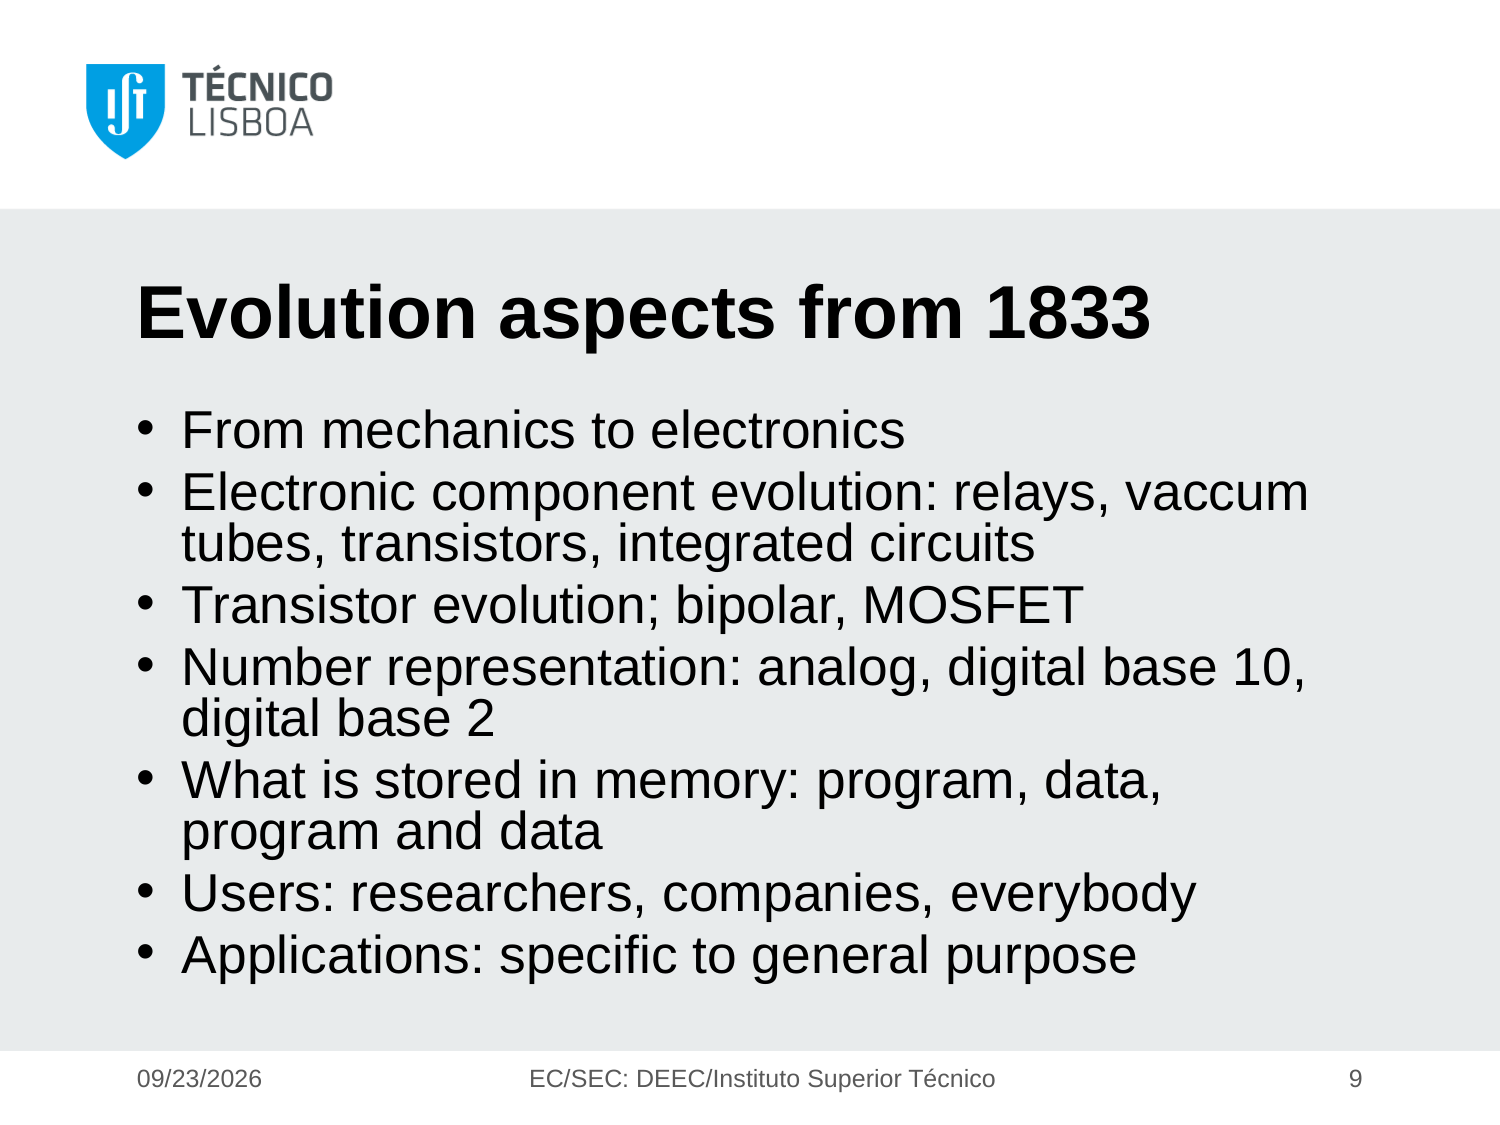

# Evolution aspects from 1833
From mechanics to electronics
Electronic component evolution: relays, vaccum tubes, transistors, integrated circuits
Transistor evolution; bipolar, MOSFET
Number representation: analog, digital base 10, digital base 2
What is stored in memory: program, data, program and data
Users: researchers, companies, everybody
Applications: specific to general purpose
EC/SEC: DEEC/Instituto Superior Técnico